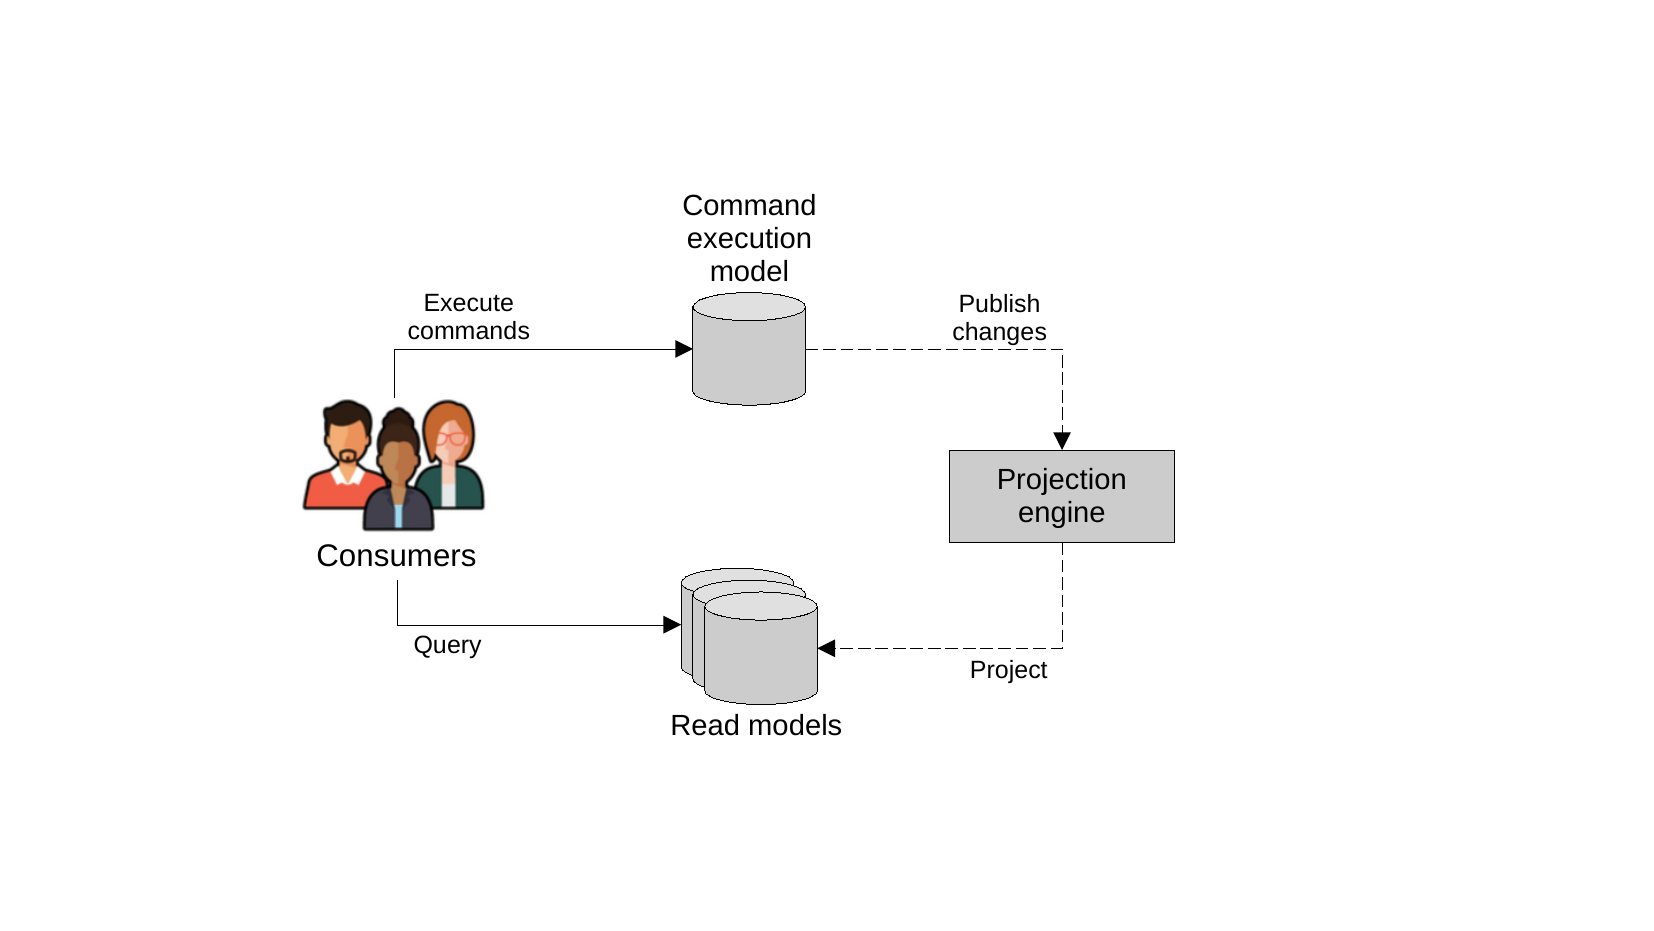

Command
execution
model
Execute
commands
Publish
changes
Projection engine
Consumers
Query
Project
Read models